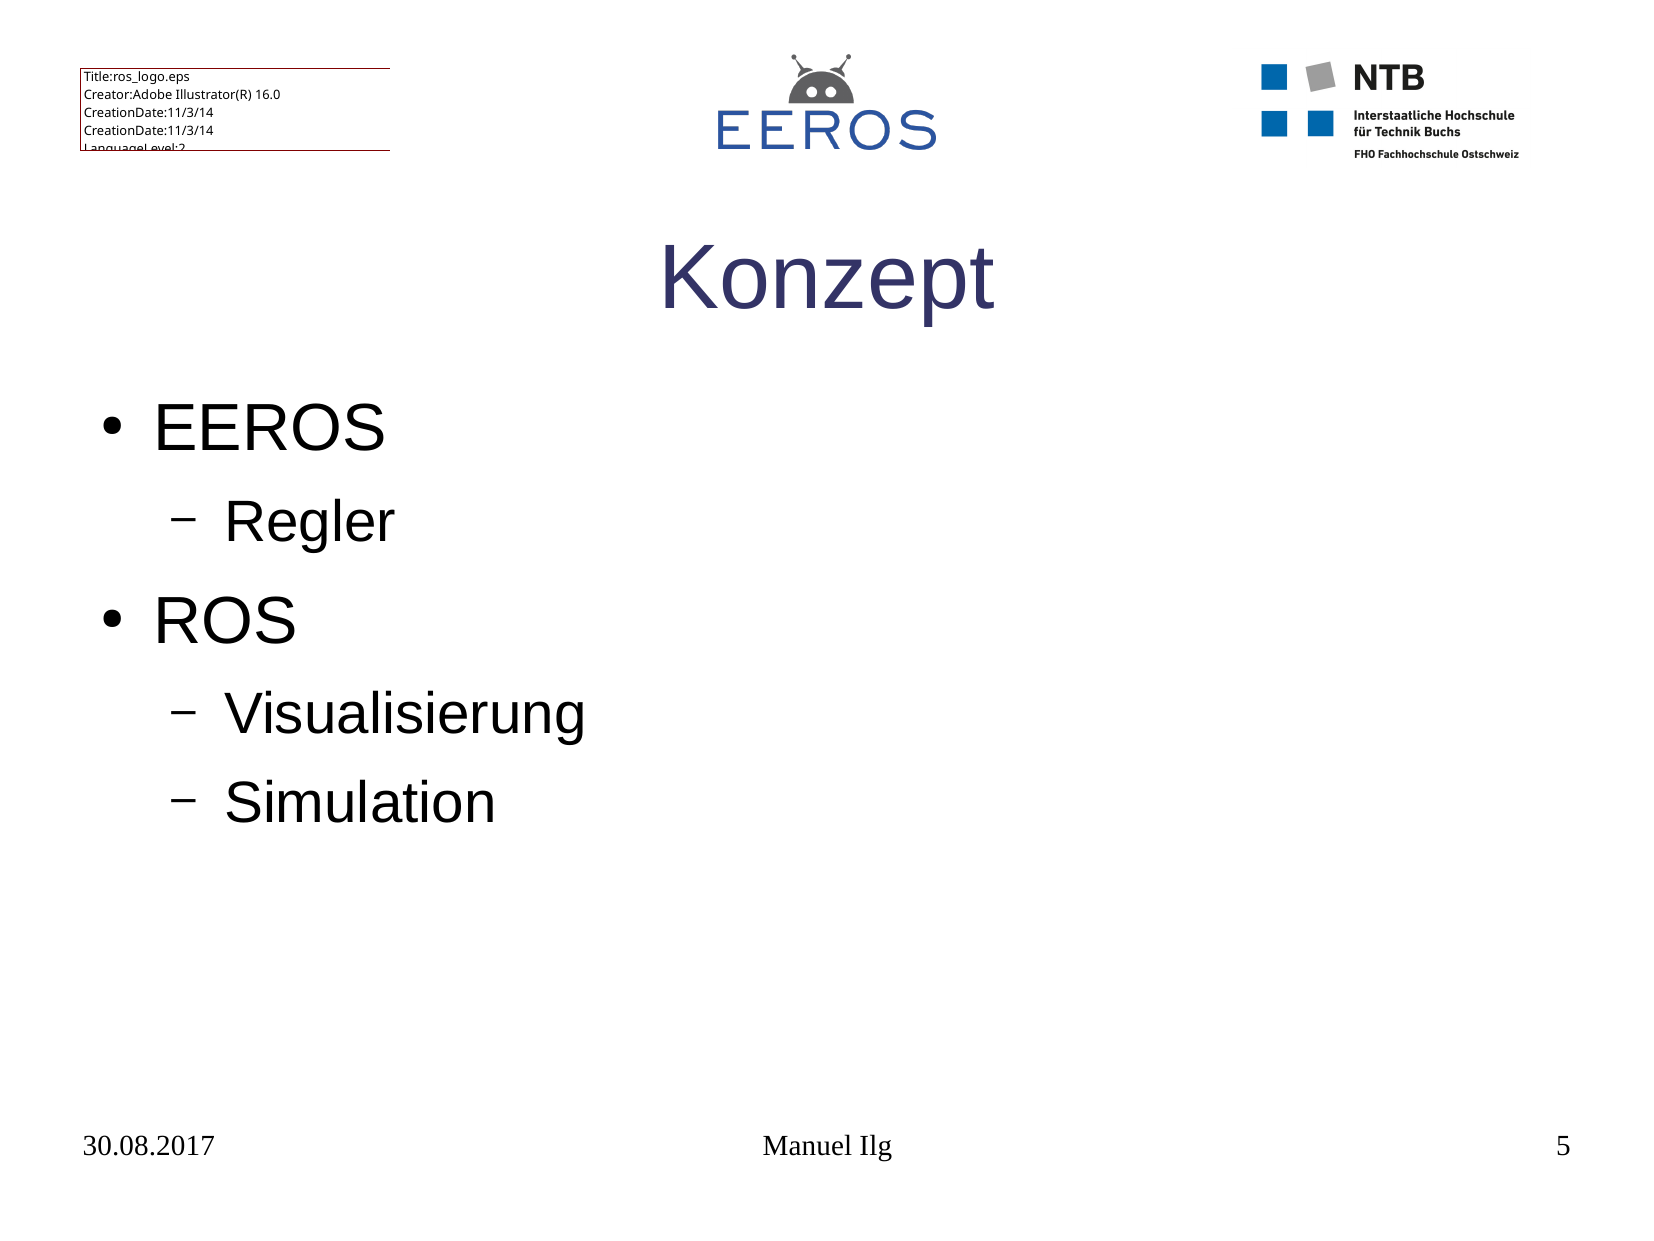

# Konzept
EEROS
Regler
ROS
Visualisierung
Simulation
13.02.2017
Manuel Ilg
5